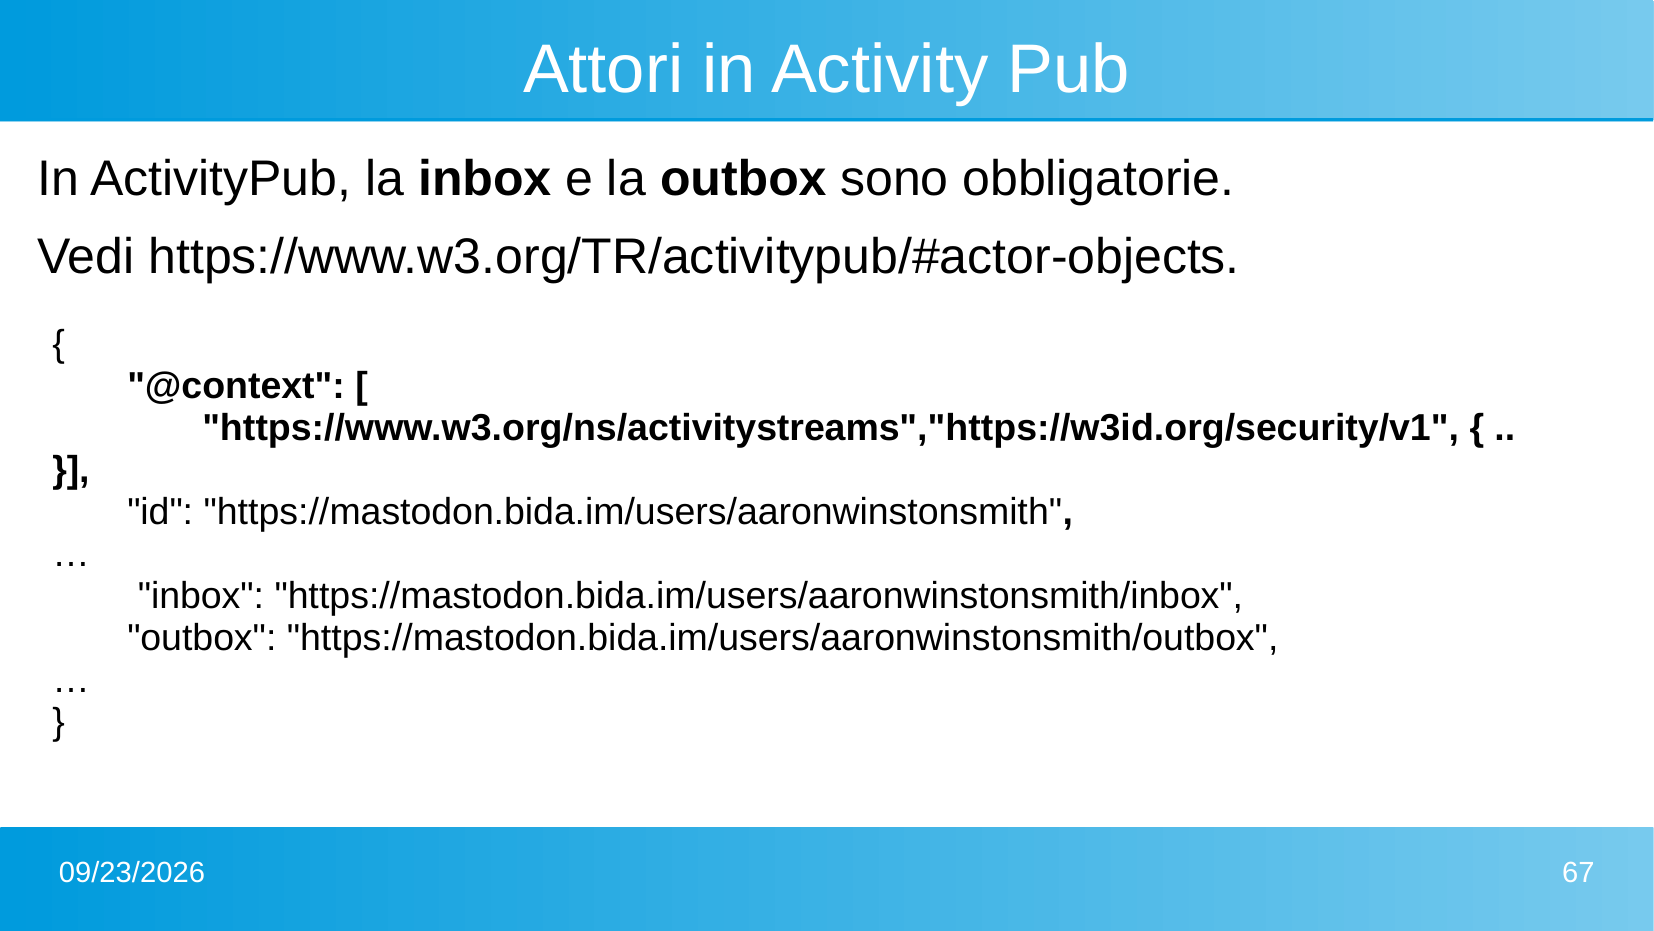

# Attori in Activity Pub
In ActivityPub, la inbox e la outbox sono obbligatorie.
Vedi https://www.w3.org/TR/activitypub/#actor-objects.
{
	"@context": [
		"https://www.w3.org/ns/activitystreams","https://w3id.org/security/v1", { ..	}],
	"id": "https://mastodon.bida.im/users/aaronwinstonsmith",
…
	 "inbox": "https://mastodon.bida.im/users/aaronwinstonsmith/inbox",
 	"outbox": "https://mastodon.bida.im/users/aaronwinstonsmith/outbox",
…
}
67